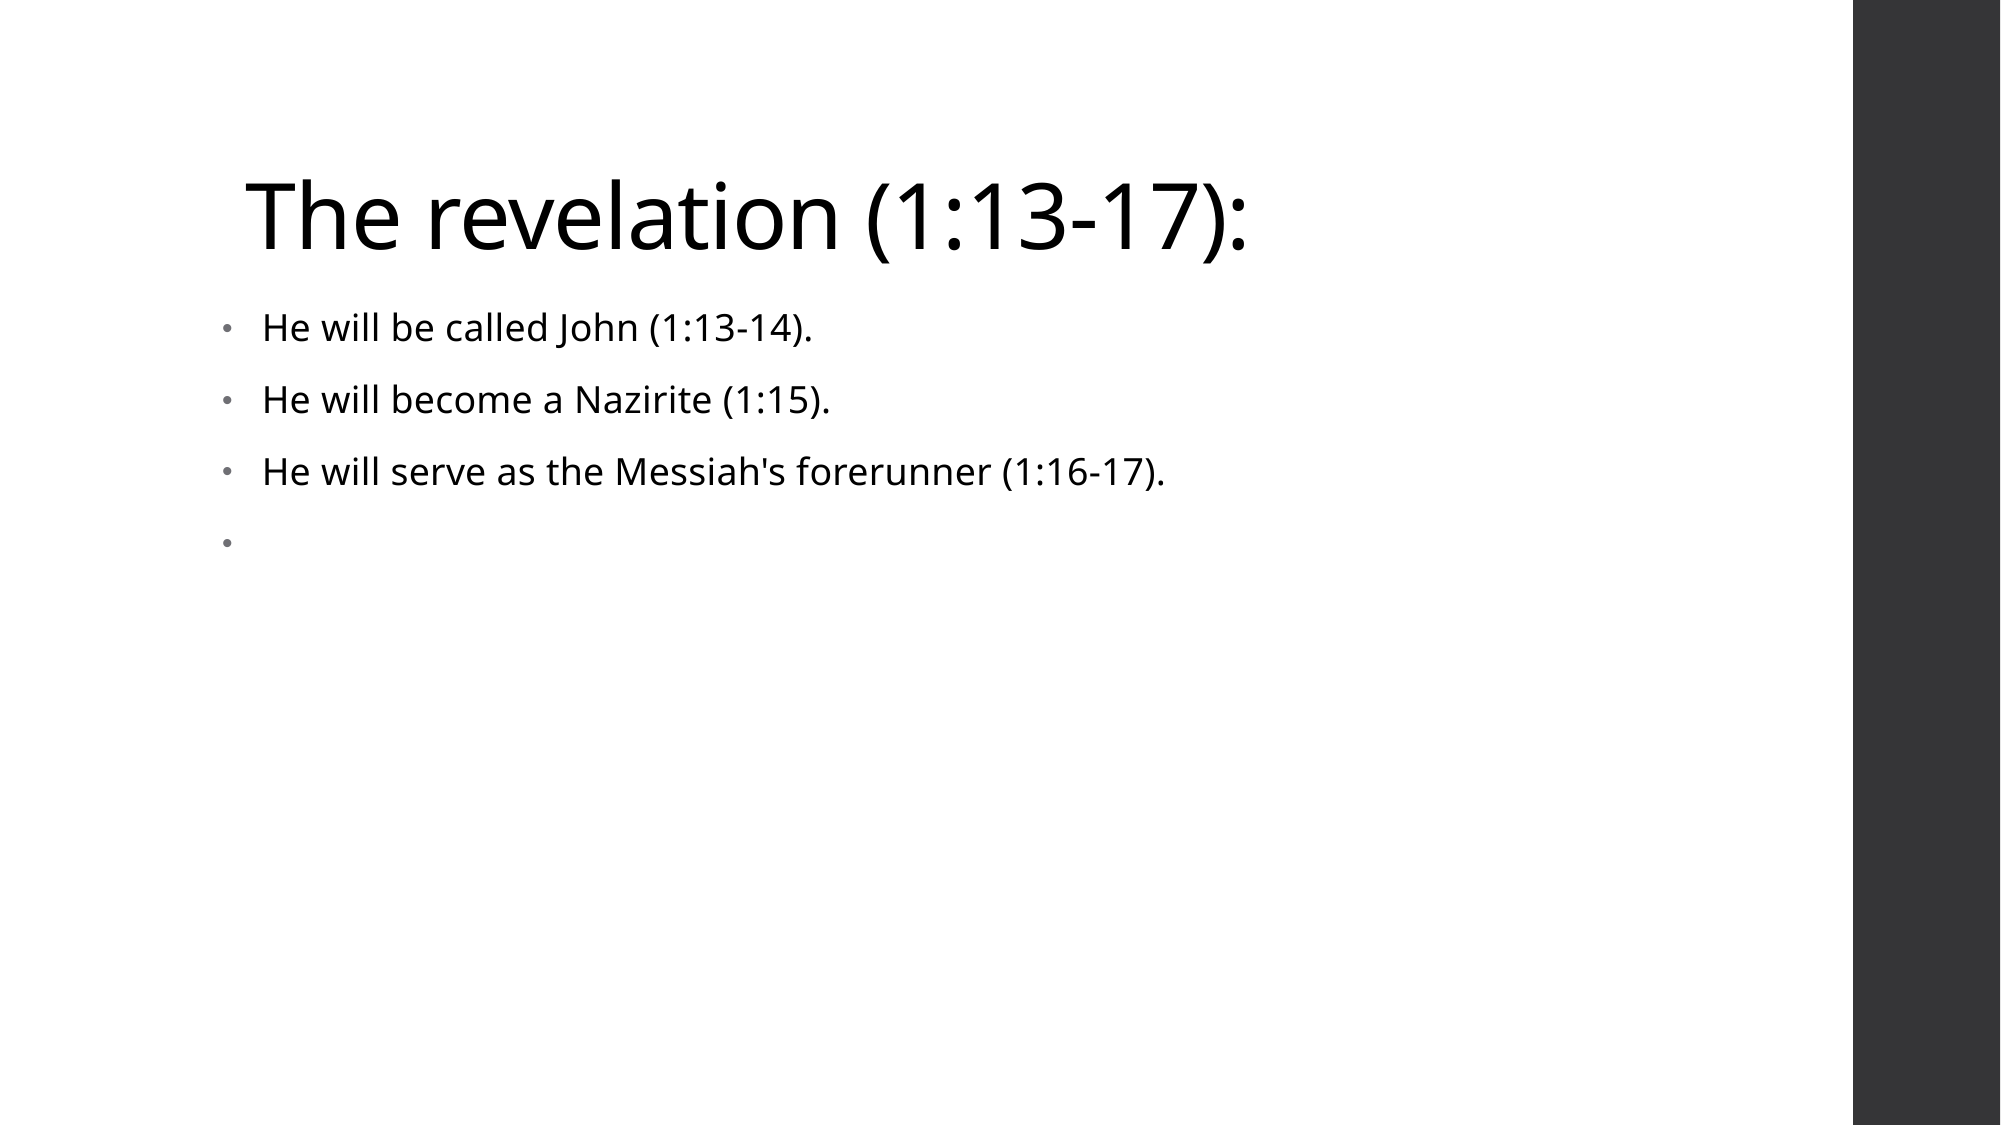

# The revelation (1:13-17):
 He will be called John (1:13-14).
 He will become a Nazirite (1:15).
 He will serve as the Messiah's forerunner (1:16-17).